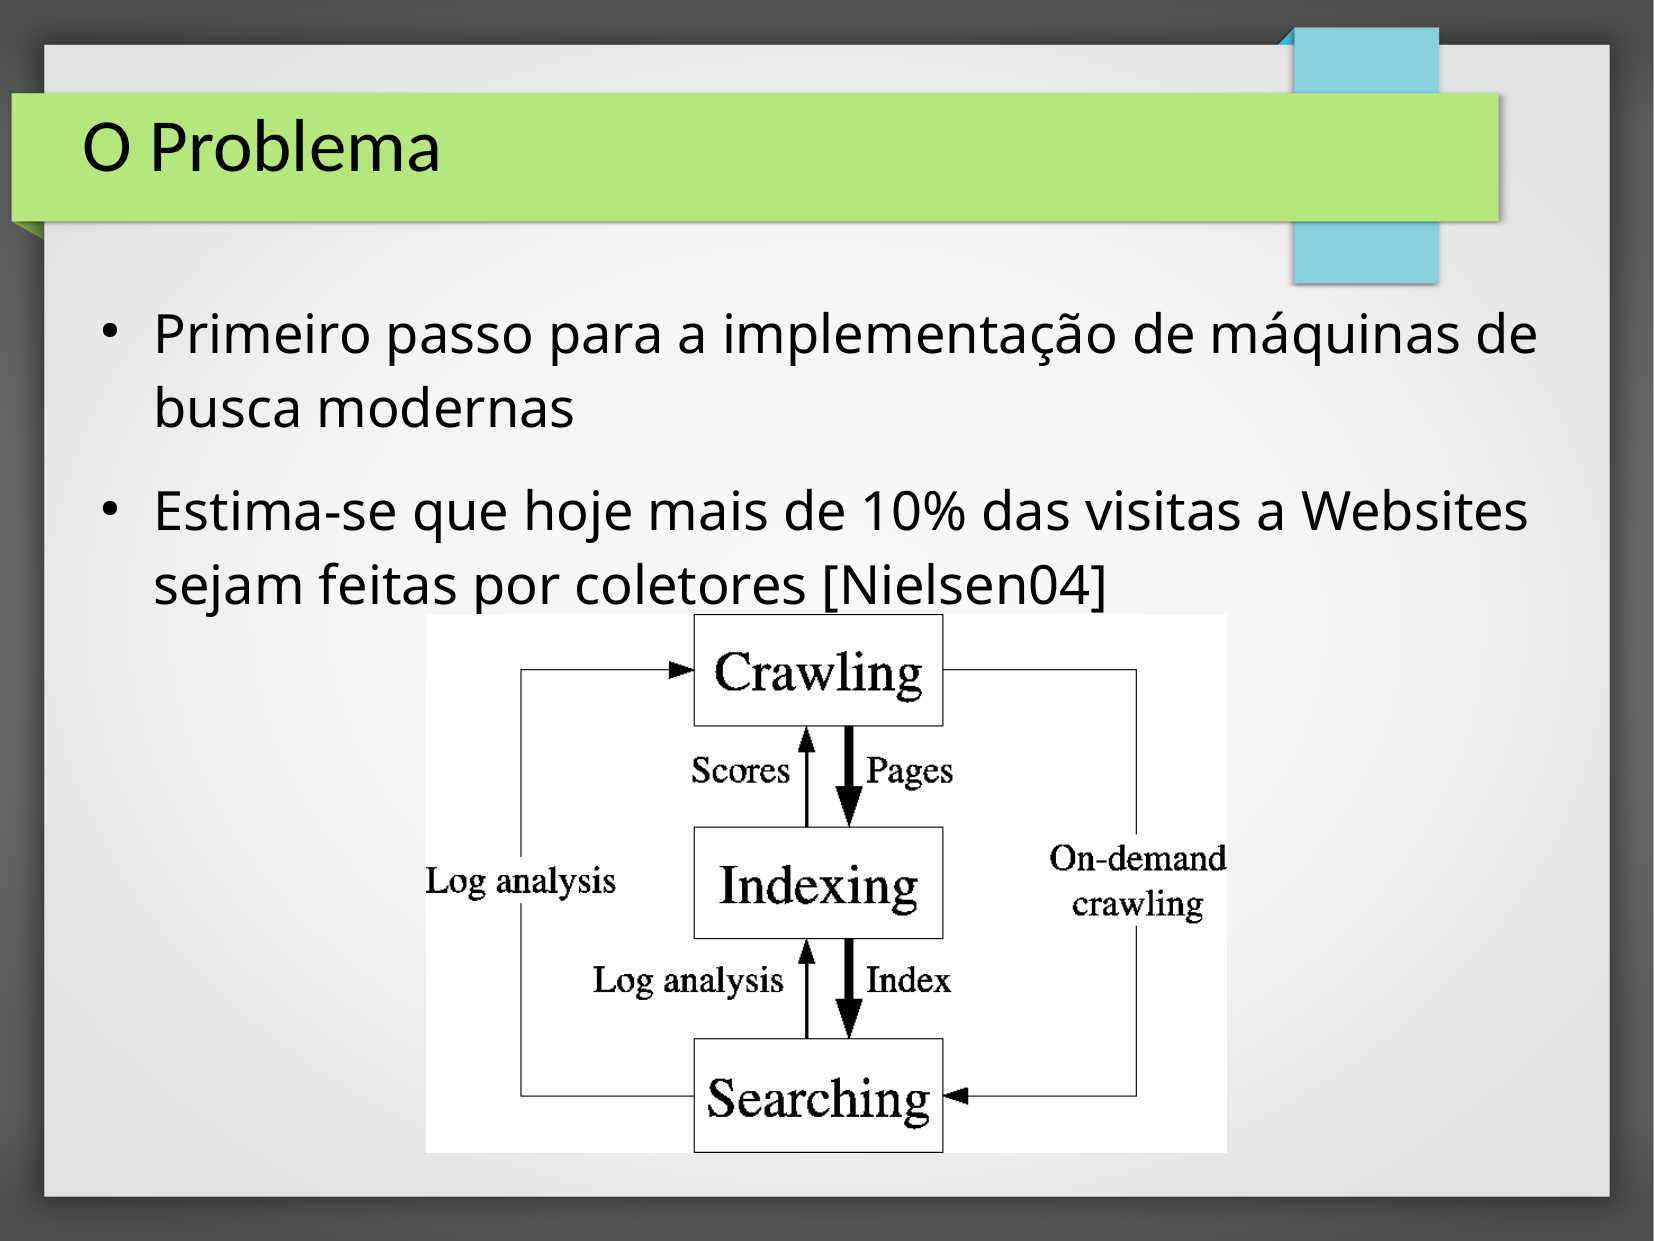

# O Problema
Primeiro passo para a implementação de máquinas de busca modernas
Estima-se que hoje mais de 10% das visitas a Websites sejam feitas por coletores [Nielsen04]